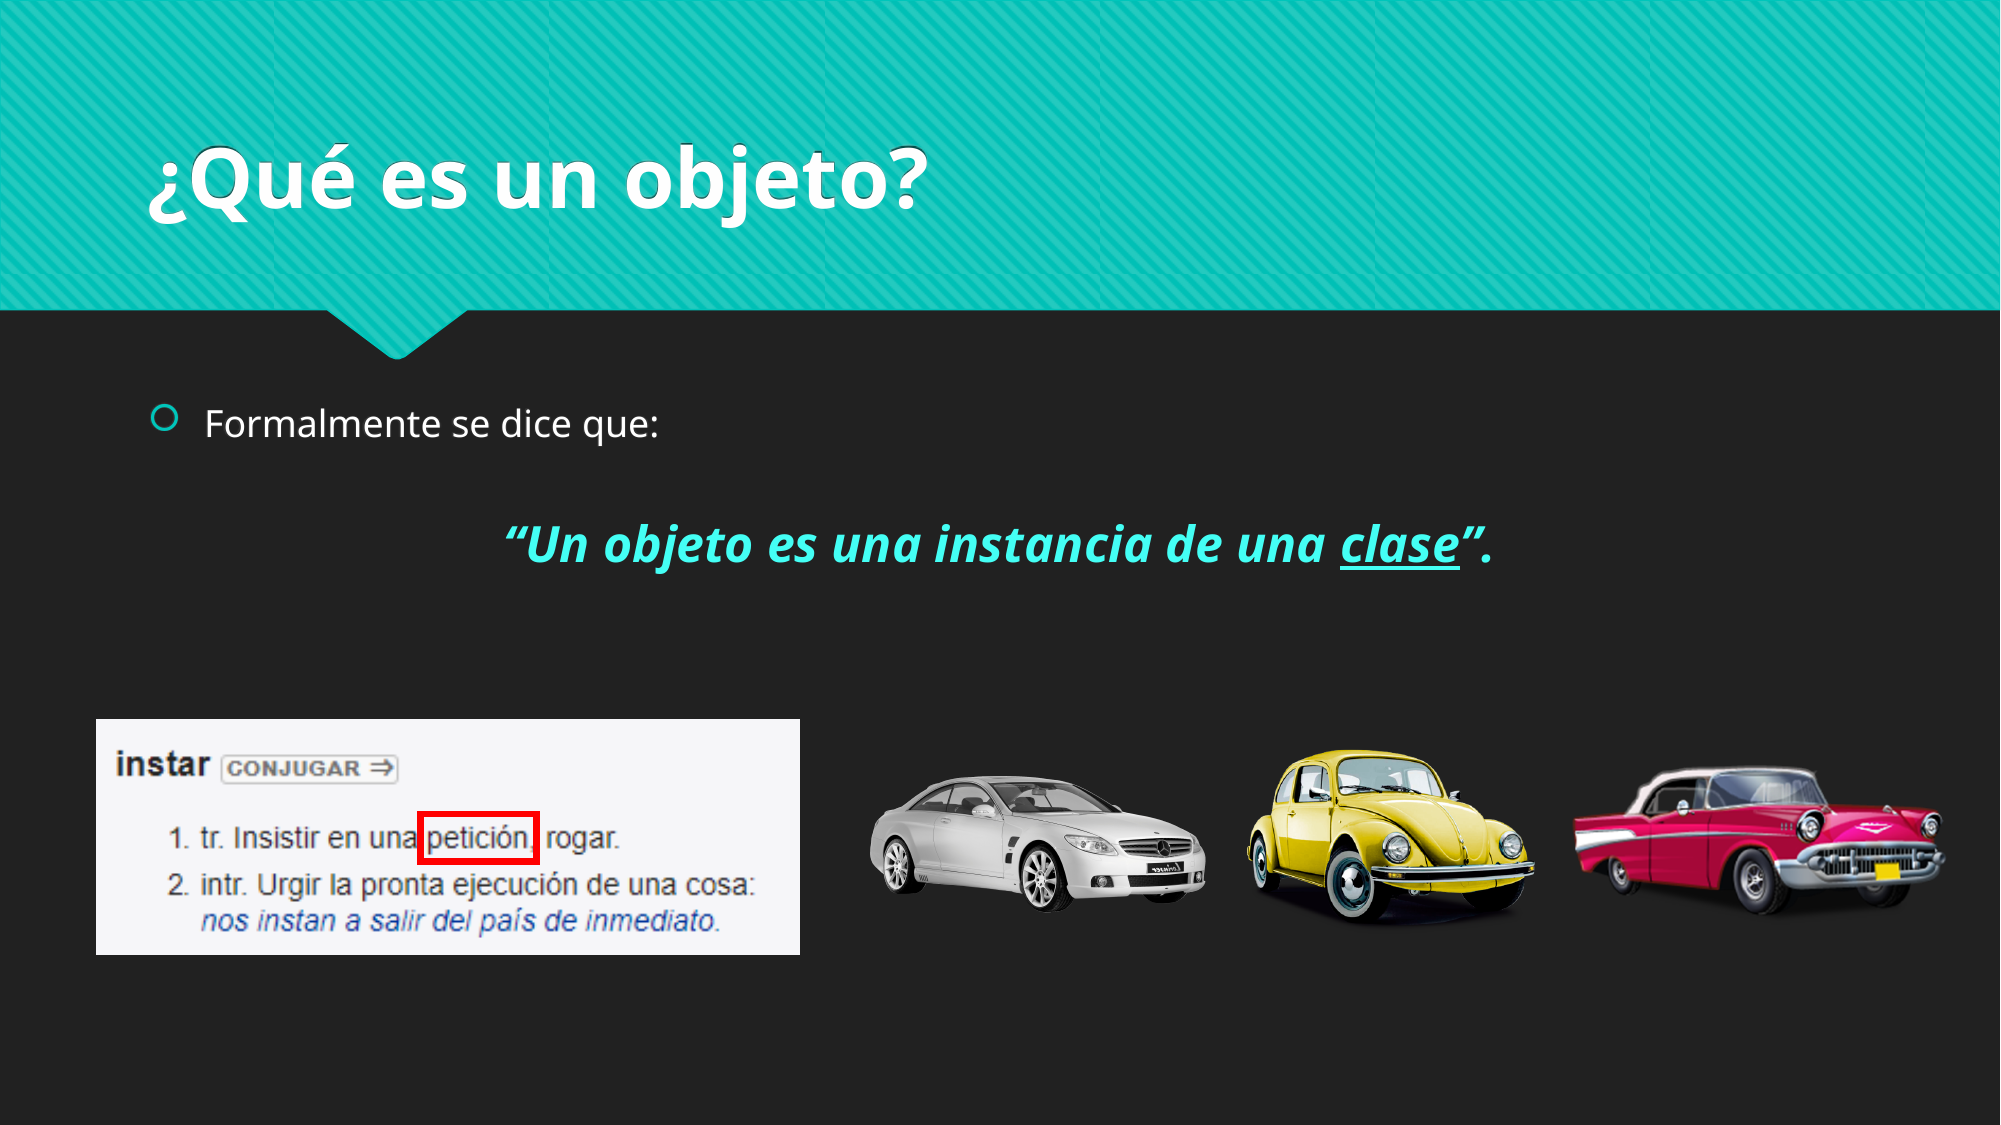

# ¿Qué es un objeto?
Formalmente se dice que:
“Un objeto es una instancia de una clase”.